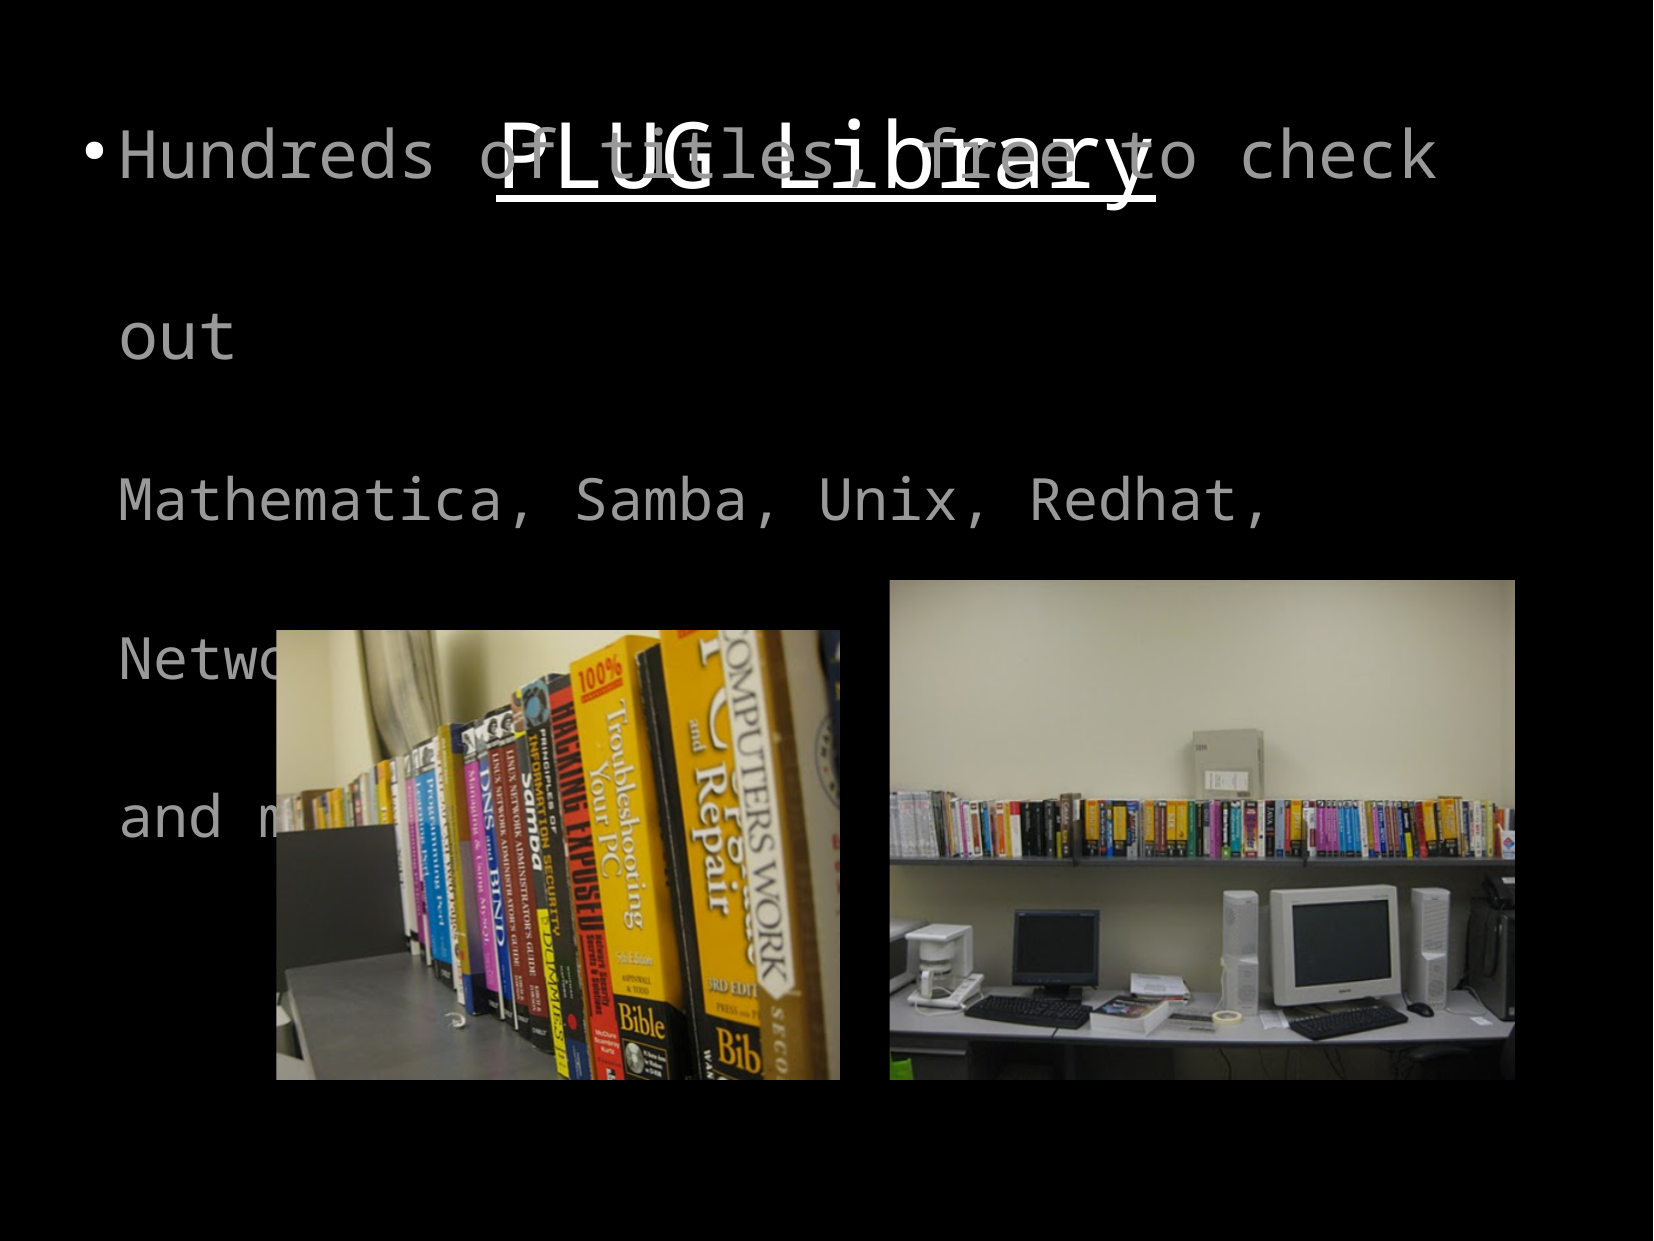

Hundreds of titles, free to check out
Mathematica, Samba, Unix, Redhat, Networking
and much more!
# PLUG Library